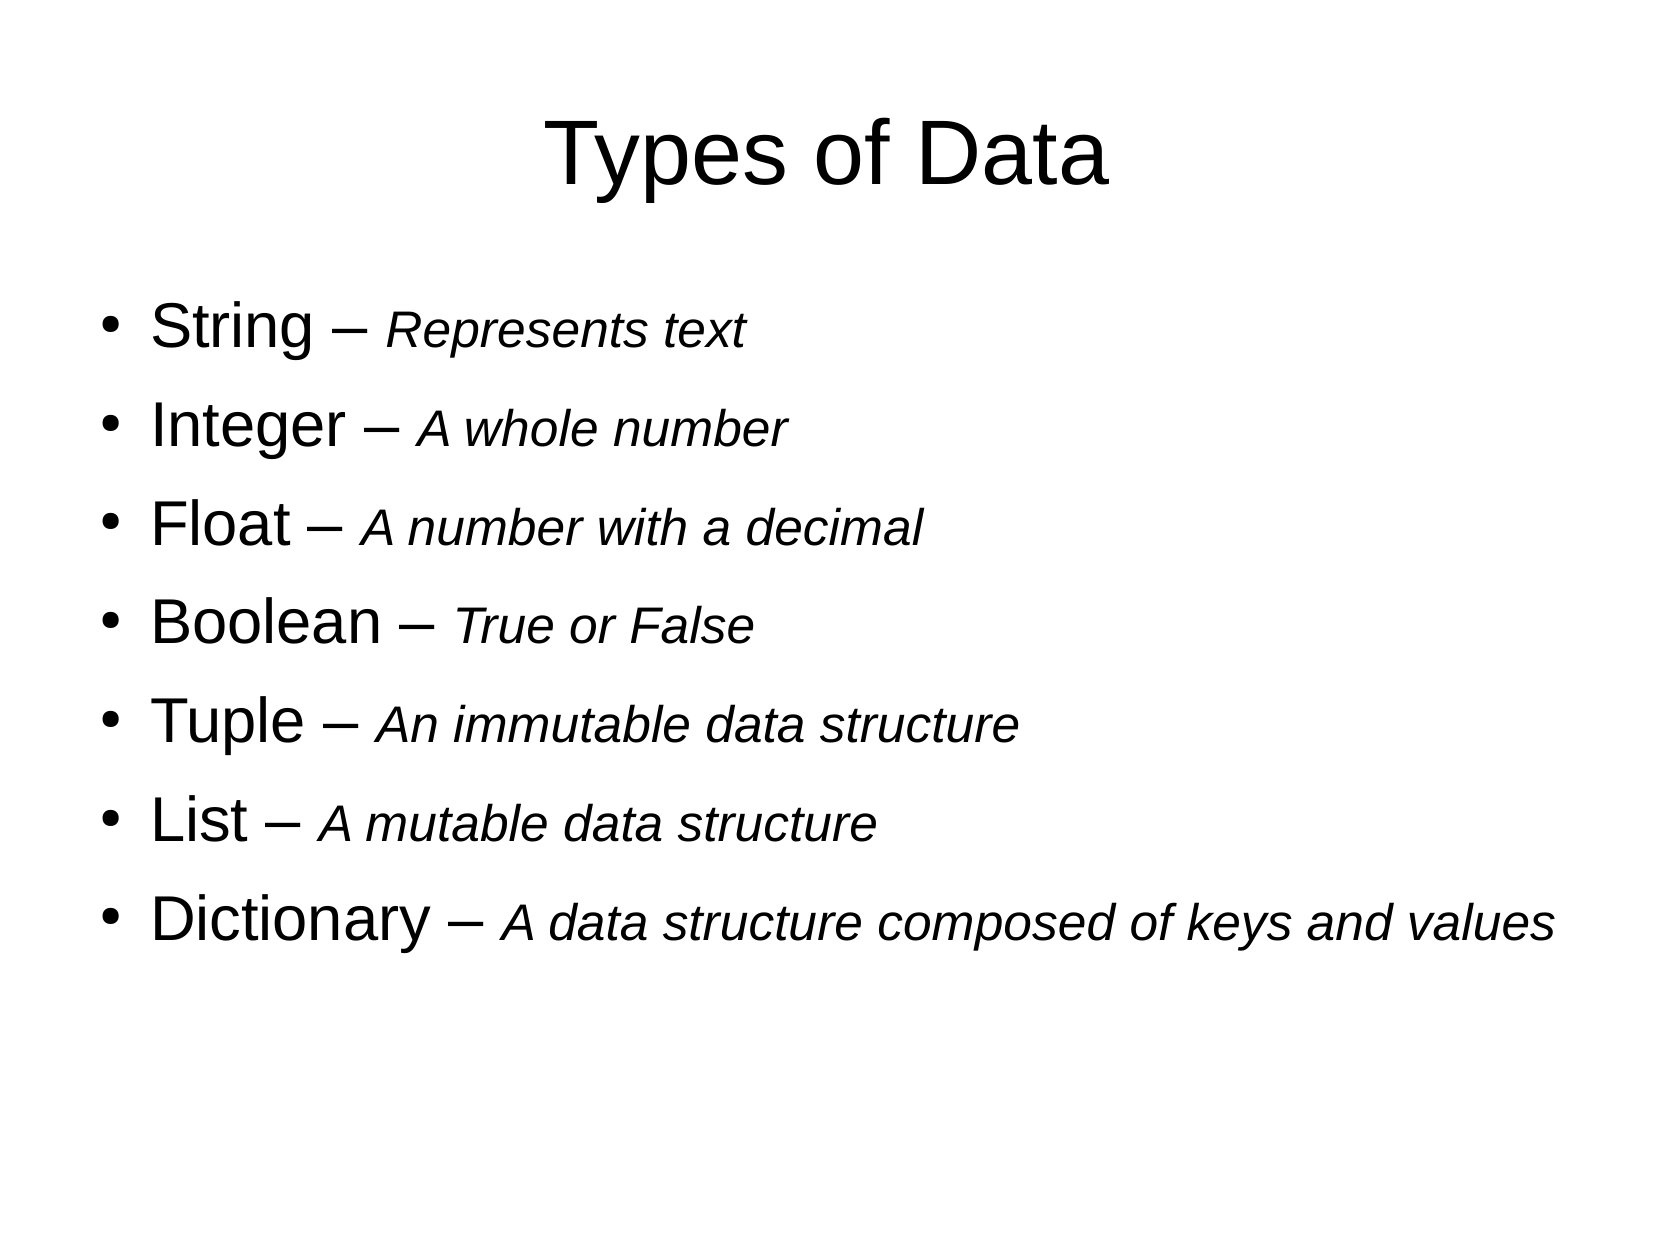

# Types of Data
String – Represents text
Integer – A whole number
Float – A number with a decimal
Boolean – True or False
Tuple – An immutable data structure
List – A mutable data structure
Dictionary – A data structure composed of keys and values